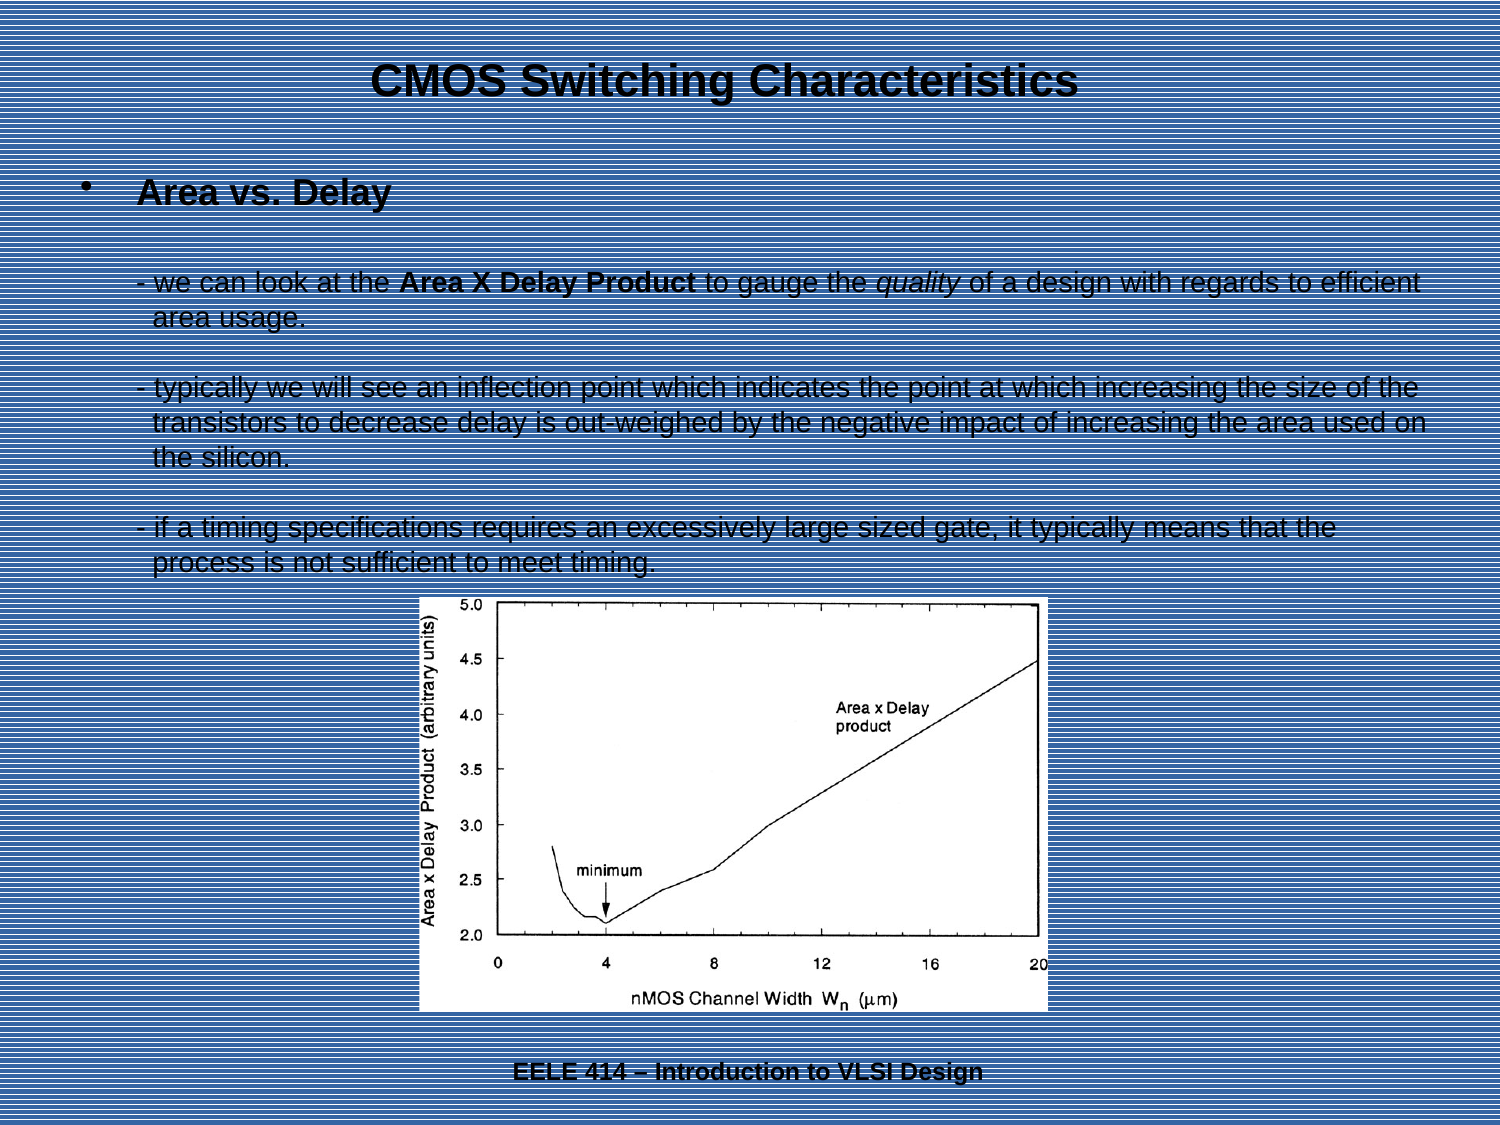

# CMOS Switching Characteristics
Area vs. Delay
- we can look at the Area X Delay Product to gauge the quality of a design with regards to efficient
 area usage.
- typically we will see an inflection point which indicates the point at which increasing the size of the
 transistors to decrease delay is out-weighed by the negative impact of increasing the area used on
 the silicon.
- if a timing specifications requires an excessively large sized gate, it typically means that the
 process is not sufficient to meet timing.